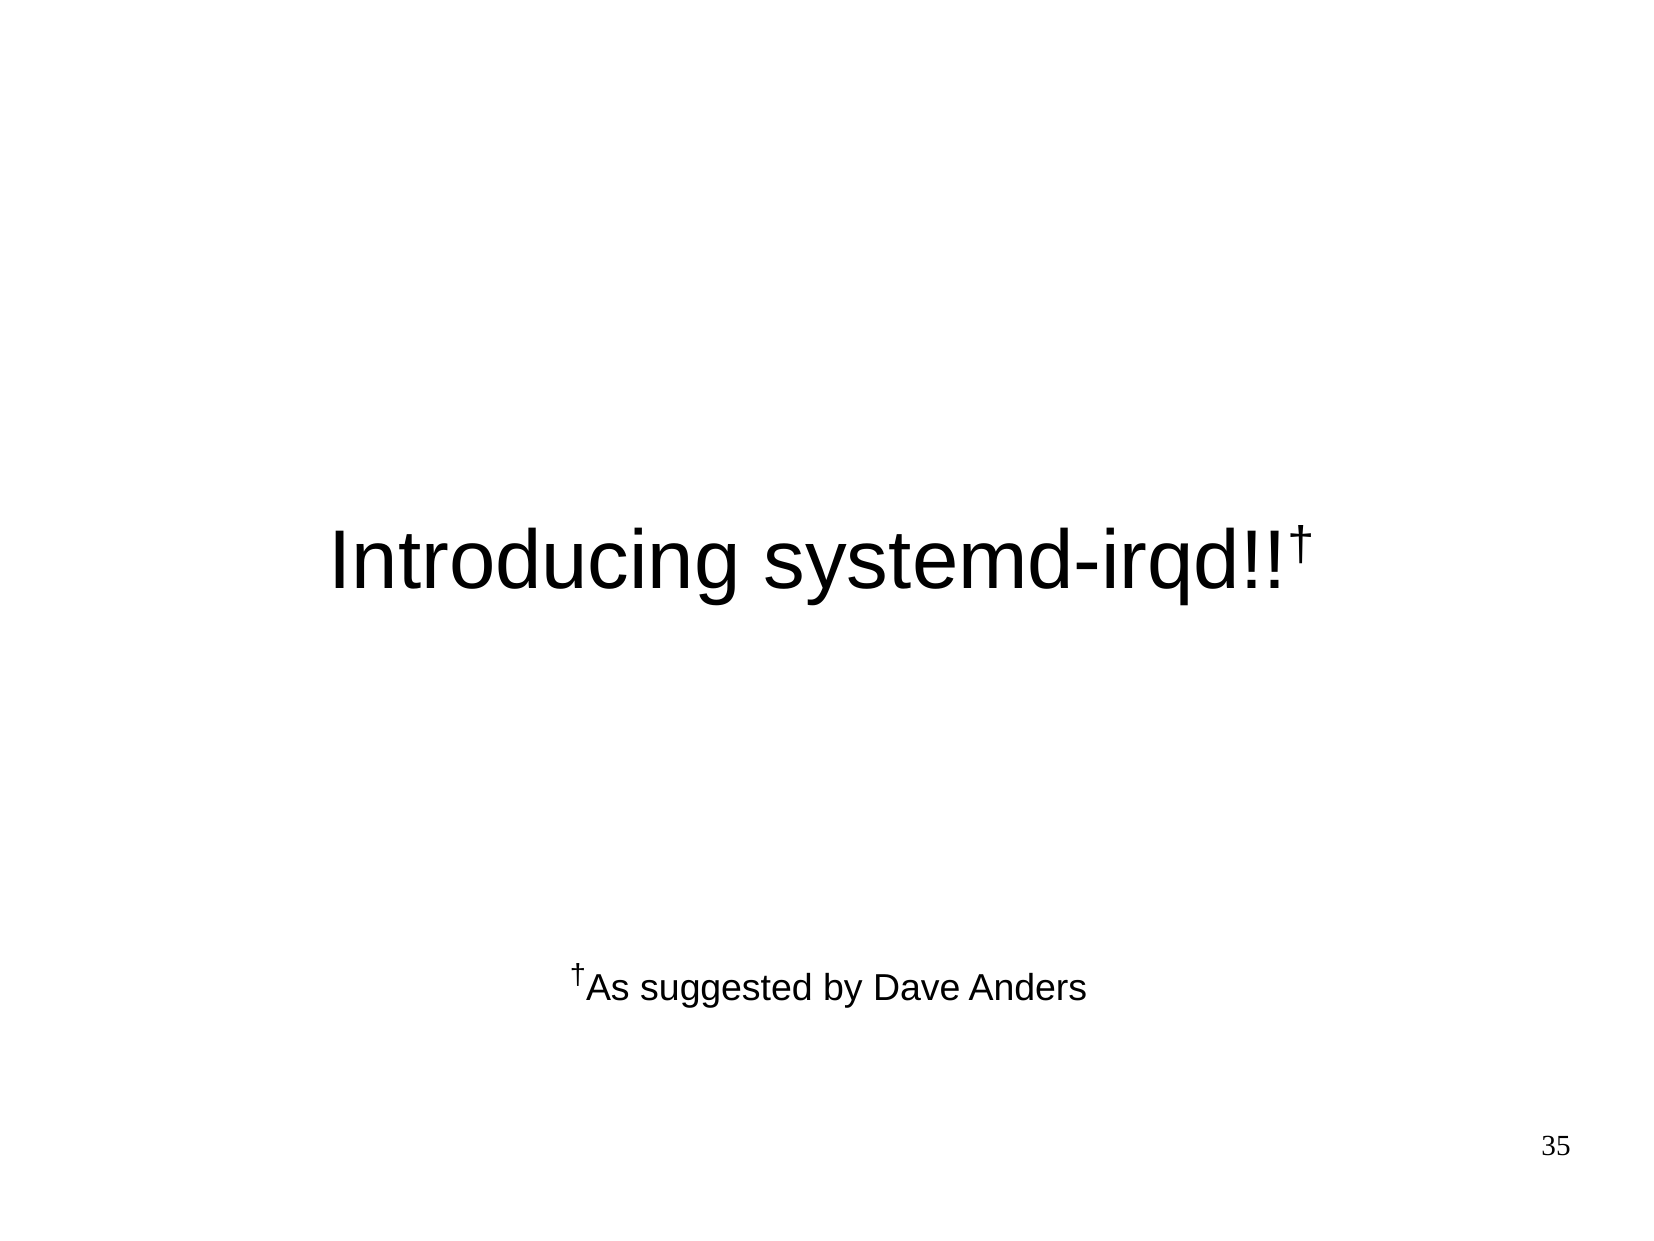

# Introducing systemd-irqd!!†
†As suggested by Dave Anders
35